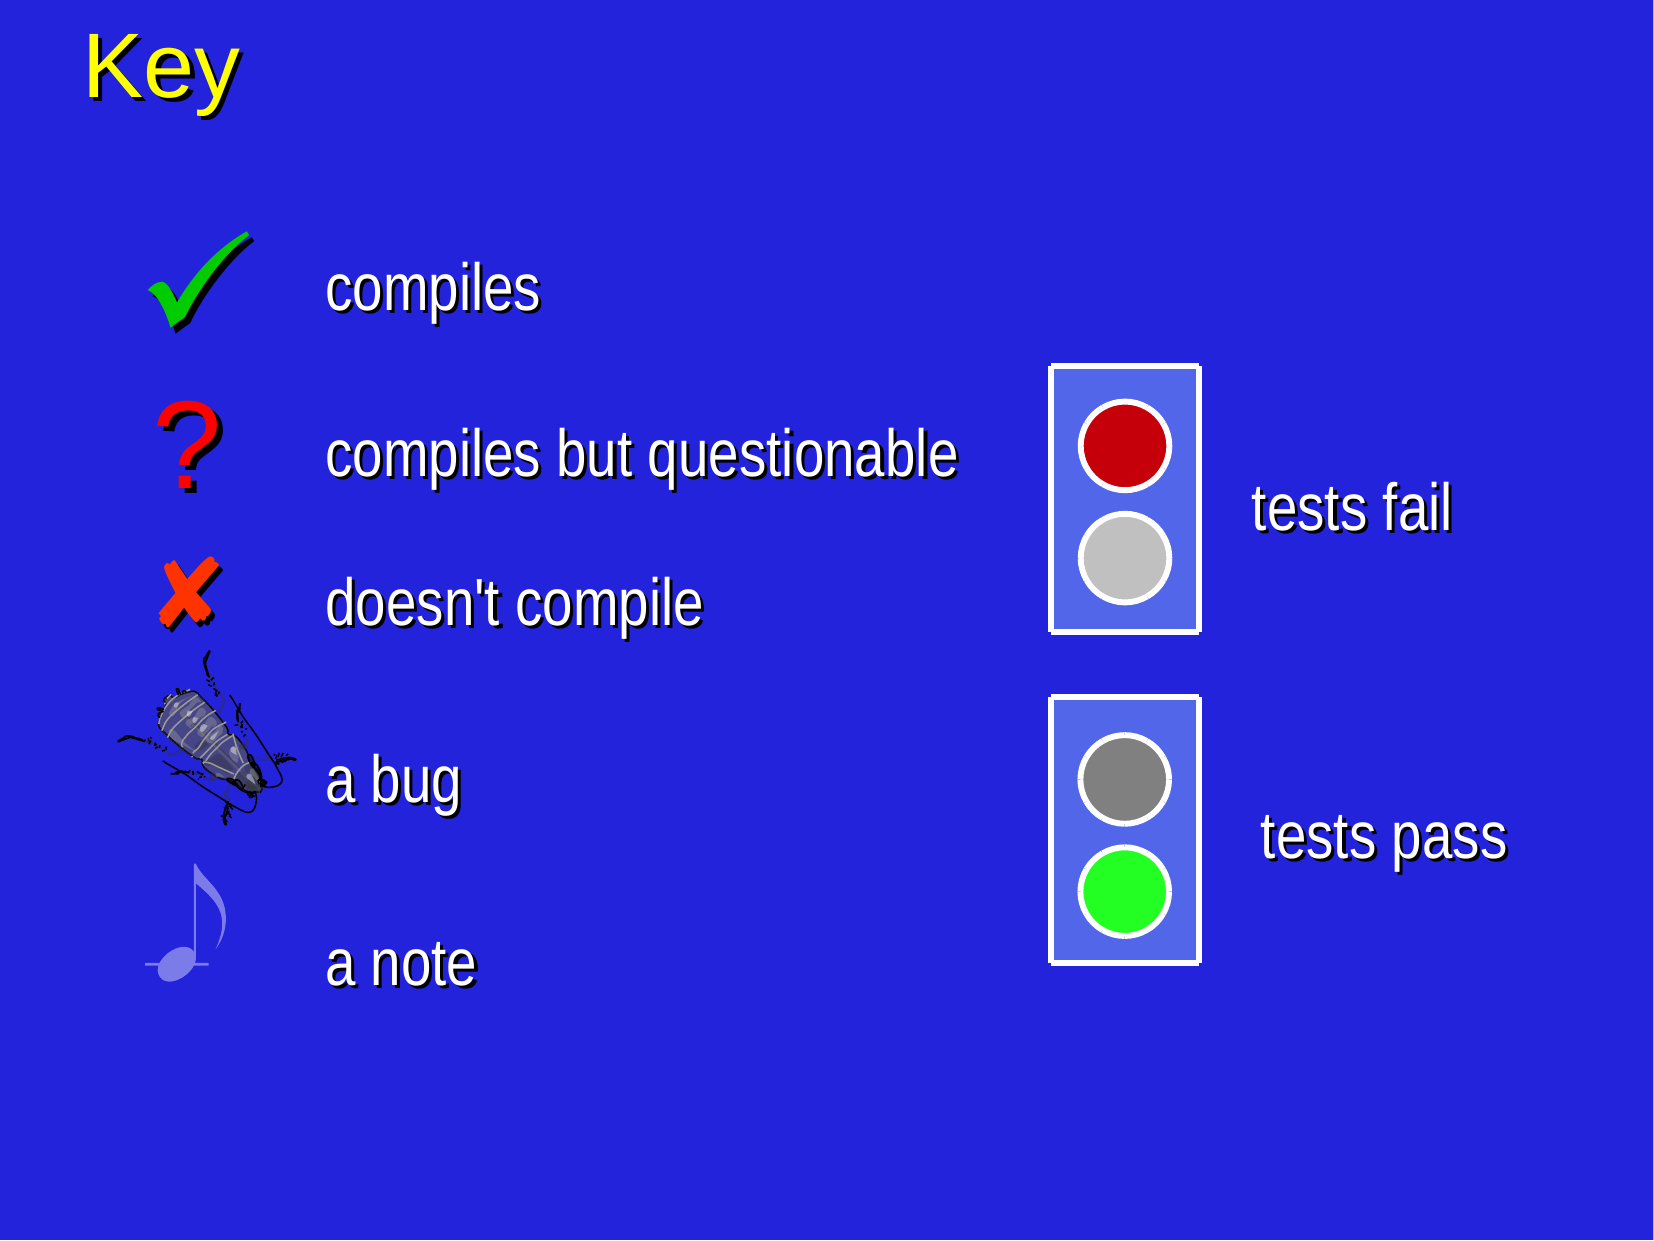

# Key

compiles
?
compiles but questionable
tests fail

doesn't compile
a bug
tests pass
a note